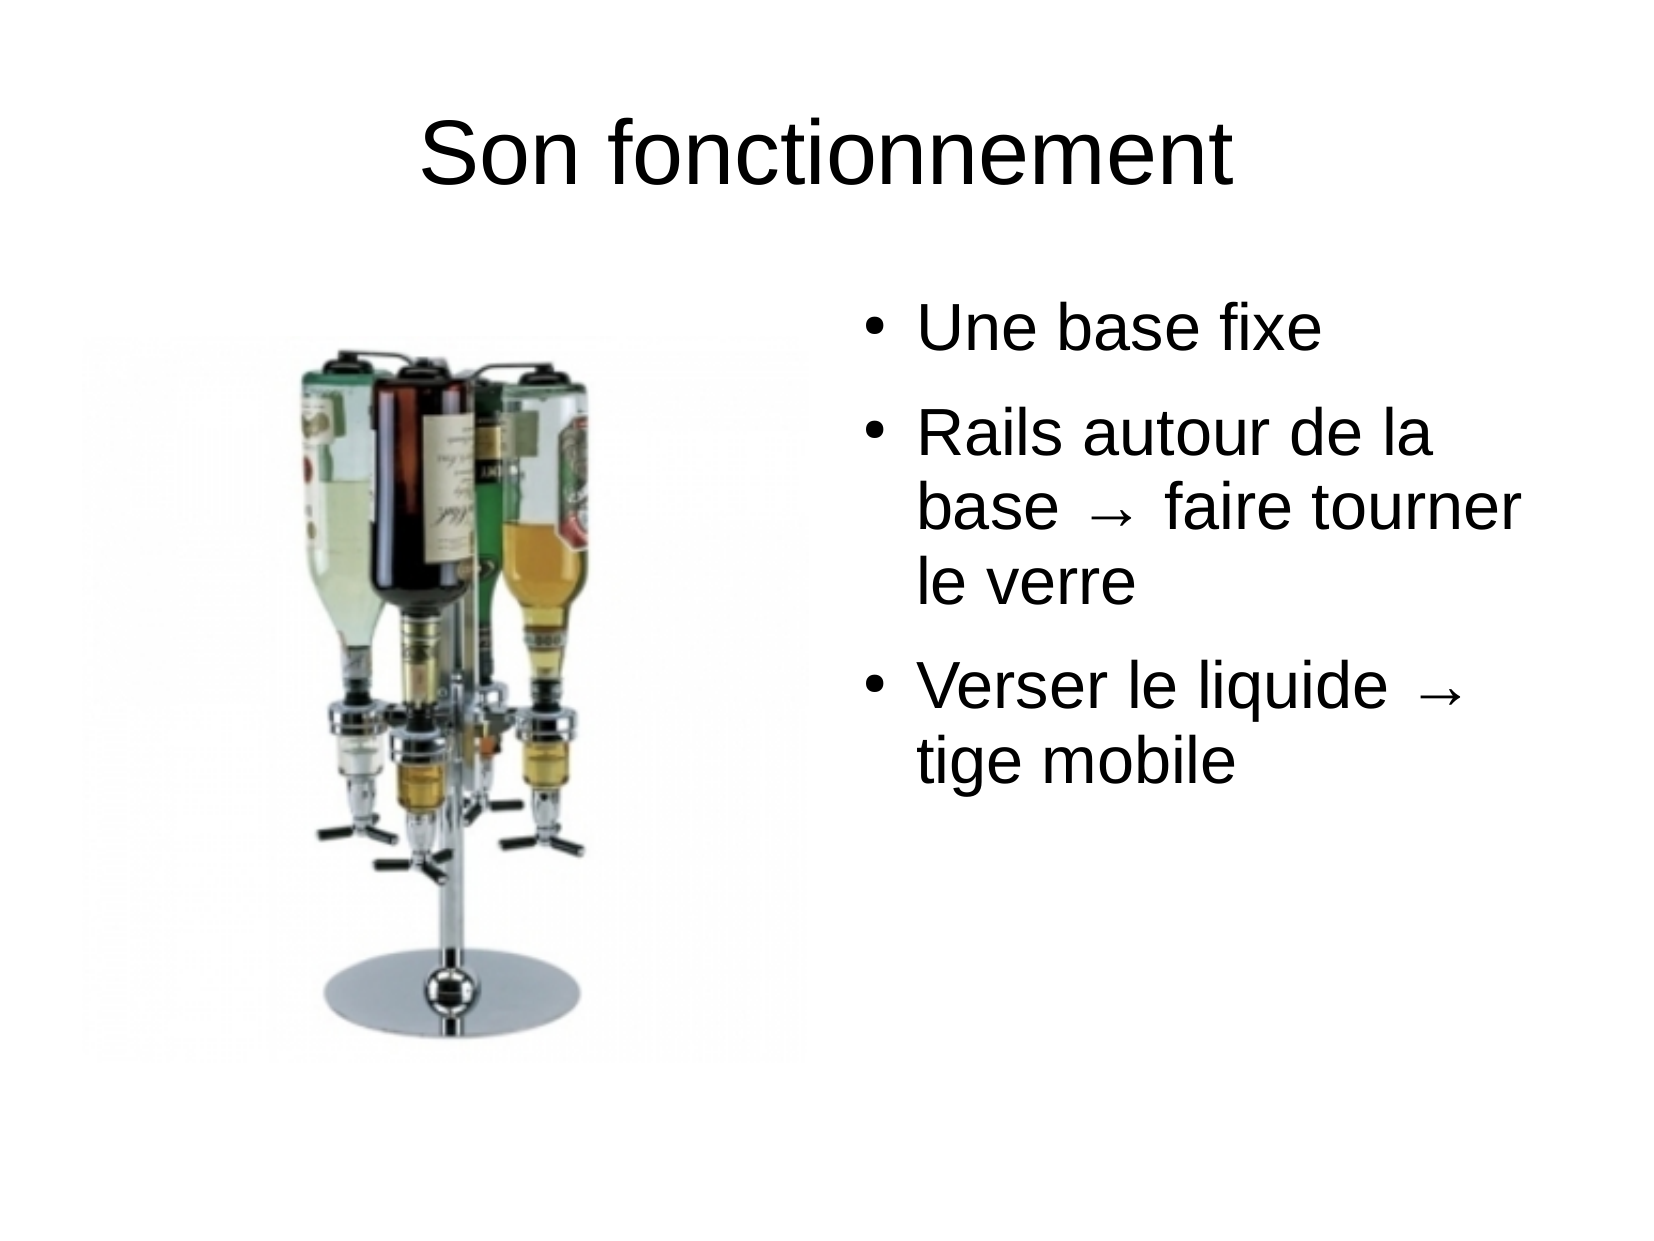

# Son fonctionnement
Une base fixe
Rails autour de la base → faire tourner le verre
Verser le liquide → tige mobile